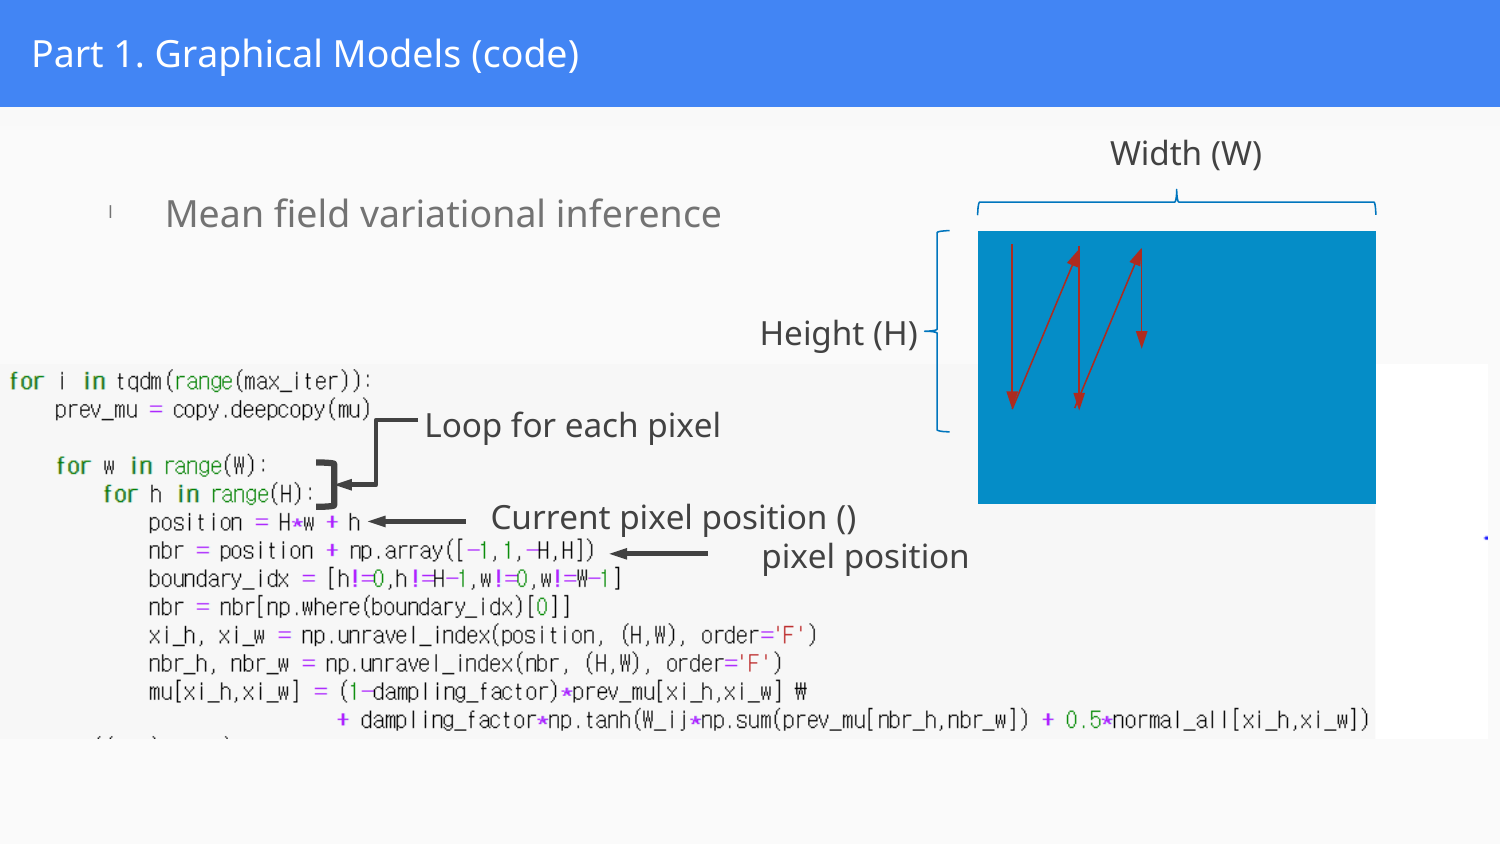

# Part 1. Graphical Models (code)
Width (W)
Mean field variational inference
| | | | | | |
| --- | --- | --- | --- | --- | --- |
| | | | | | |
| | | | | | |
| | | | | | |
Height (H)
Loop for each pixel
Current pixel position ()
 pixel position